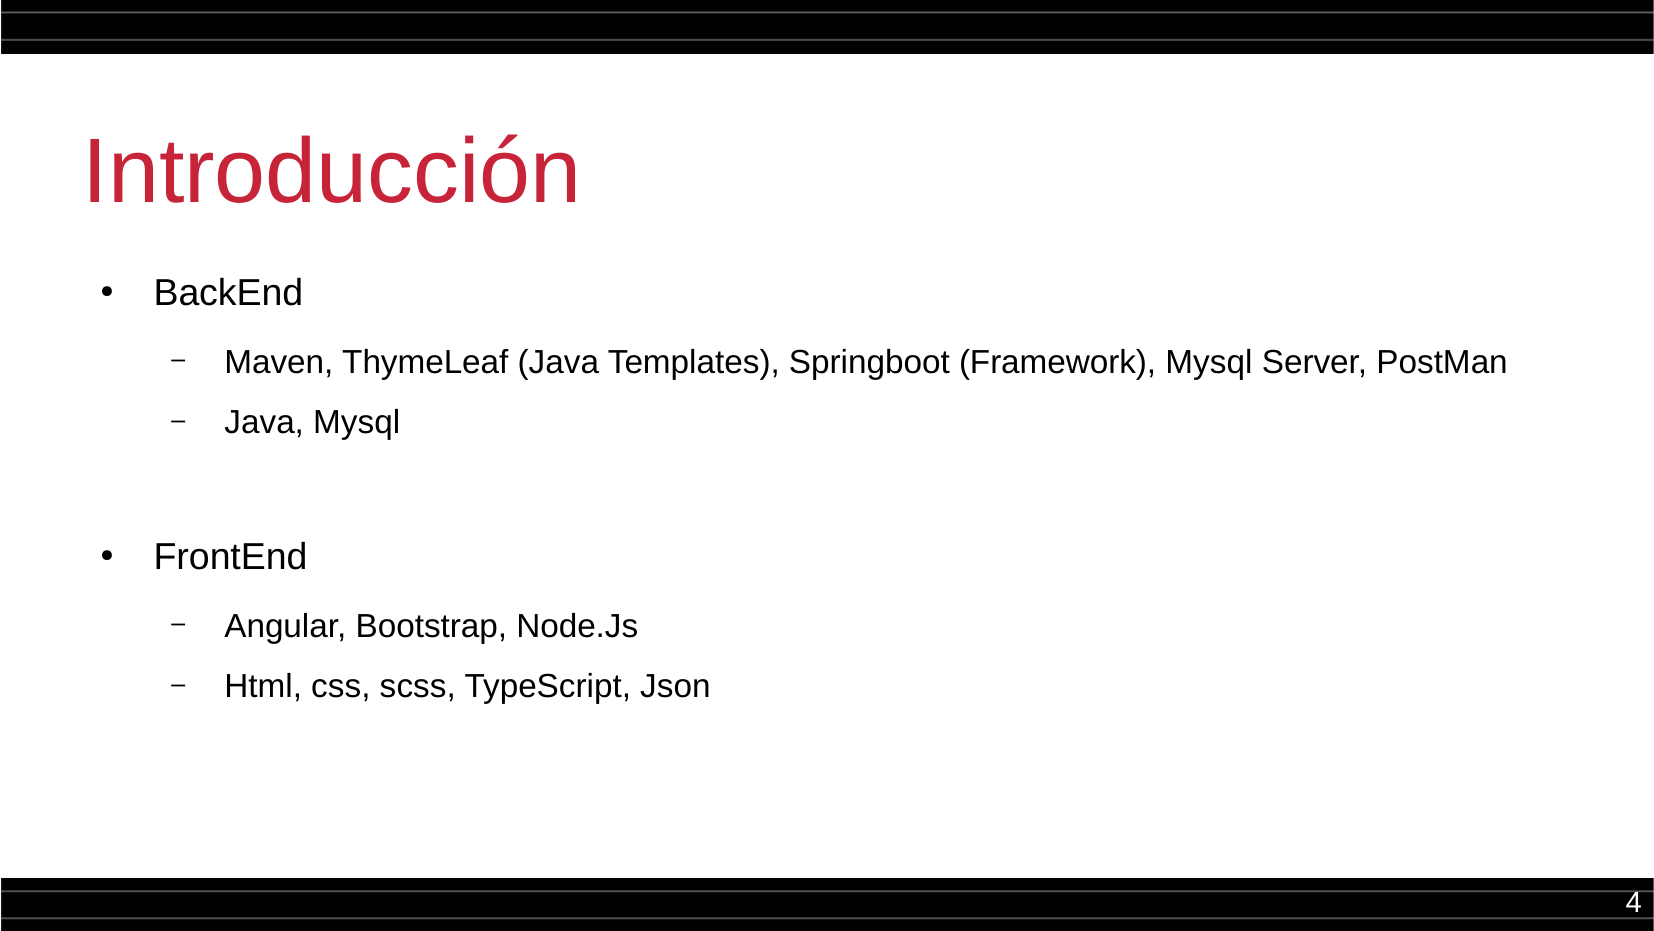

# Introducción
BackEnd
Maven, ThymeLeaf (Java Templates), Springboot (Framework), Mysql Server, PostMan
Java, Mysql
FrontEnd
Angular, Bootstrap, Node.Js
Html, css, scss, TypeScript, Json